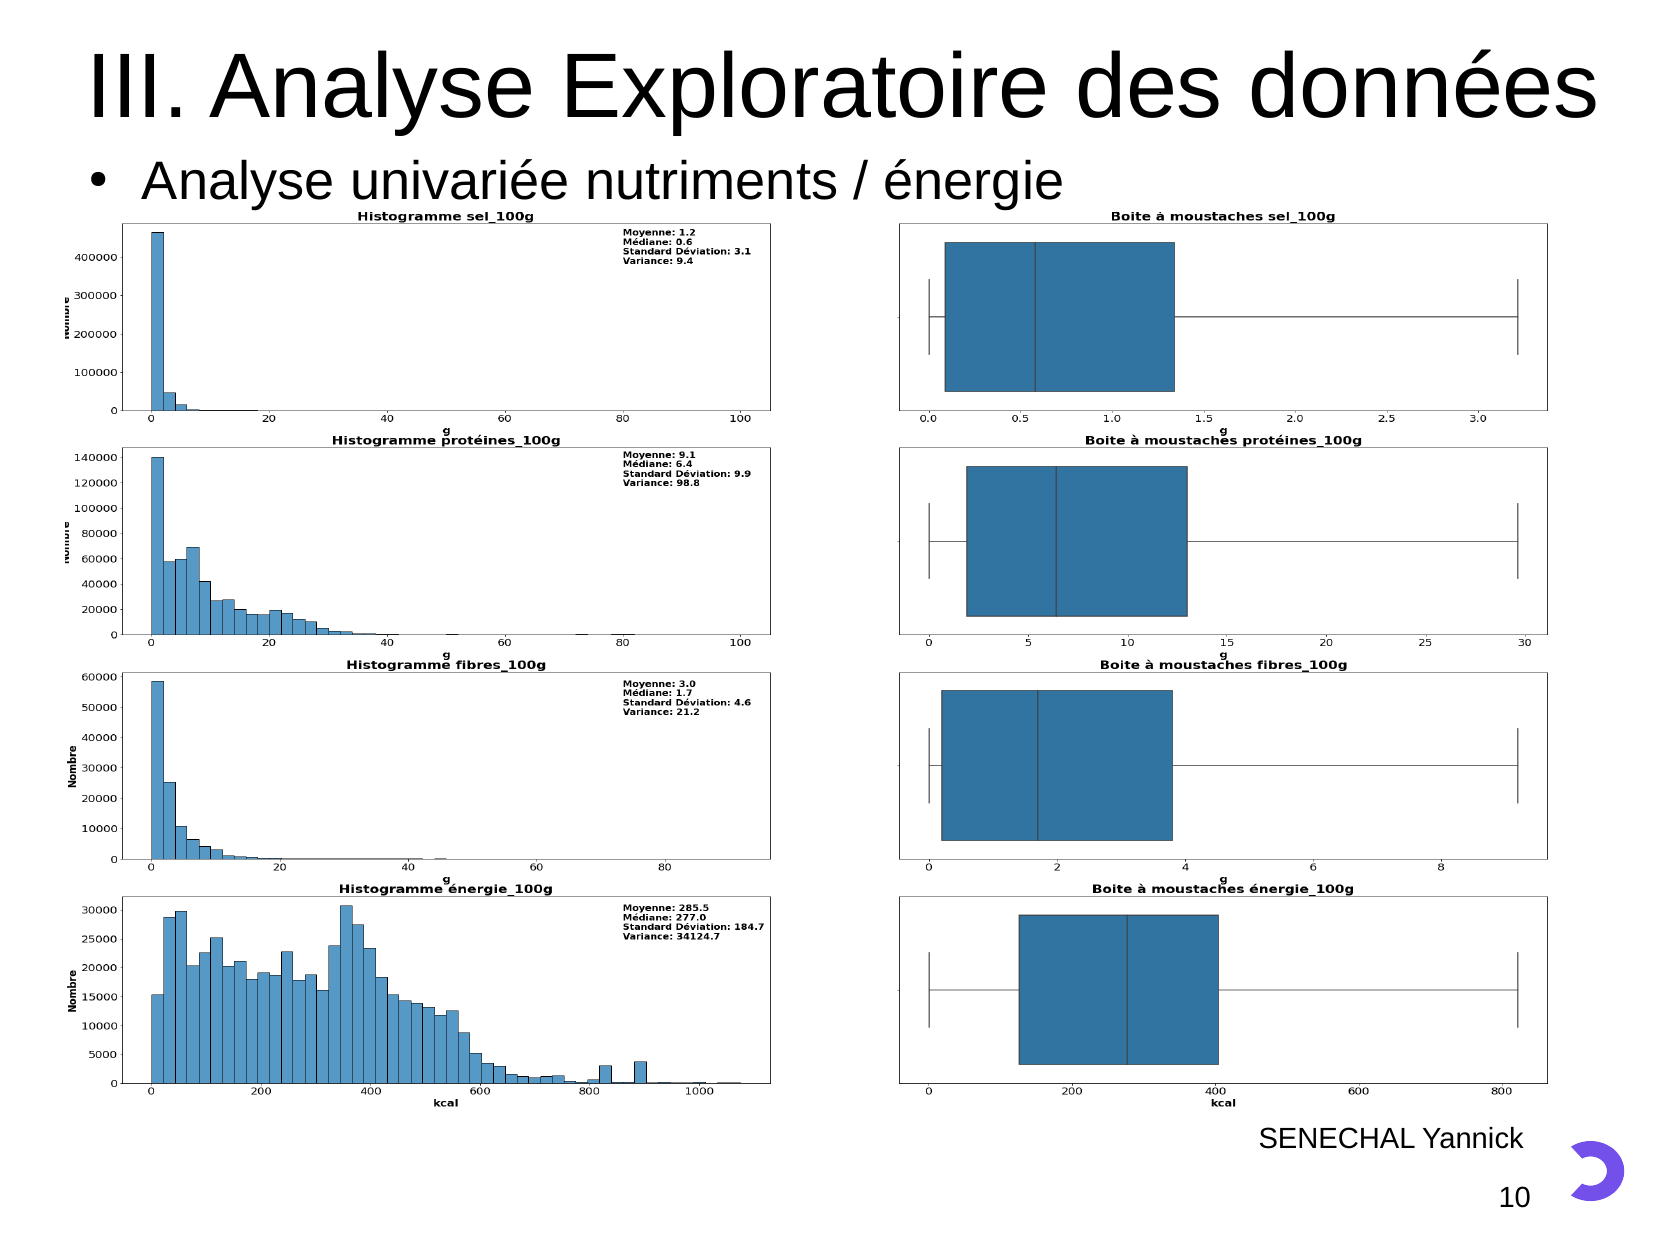

# III. Analyse Exploratoire des données
Analyse univariée nutriments / énergie
SENECHAL Yannick
10